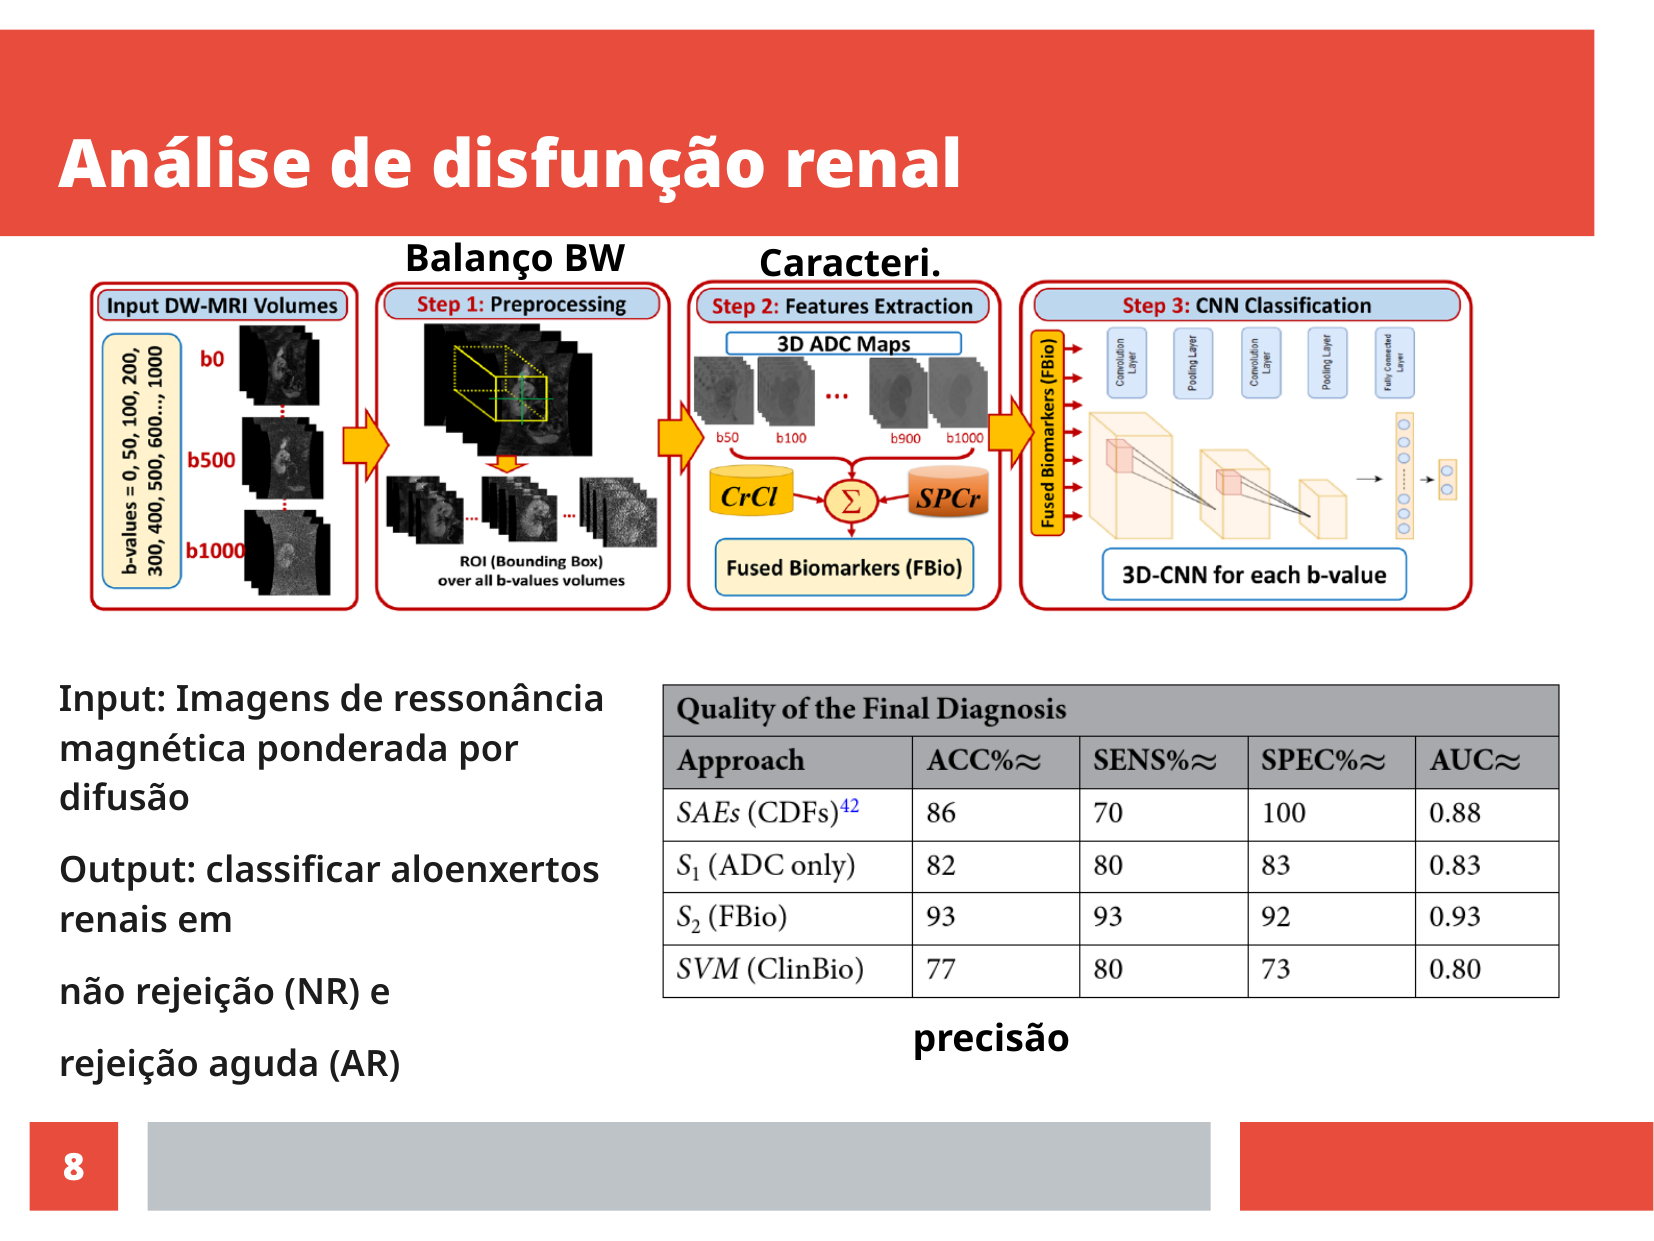

# Análise de disfunção renal
Balanço BW
Caracteri.
Input: Imagens de ressonância magnética ponderada por difusão
Output: classificar aloenxertos renais em
não rejeição (NR) e
rejeição aguda (AR)
precisão
8